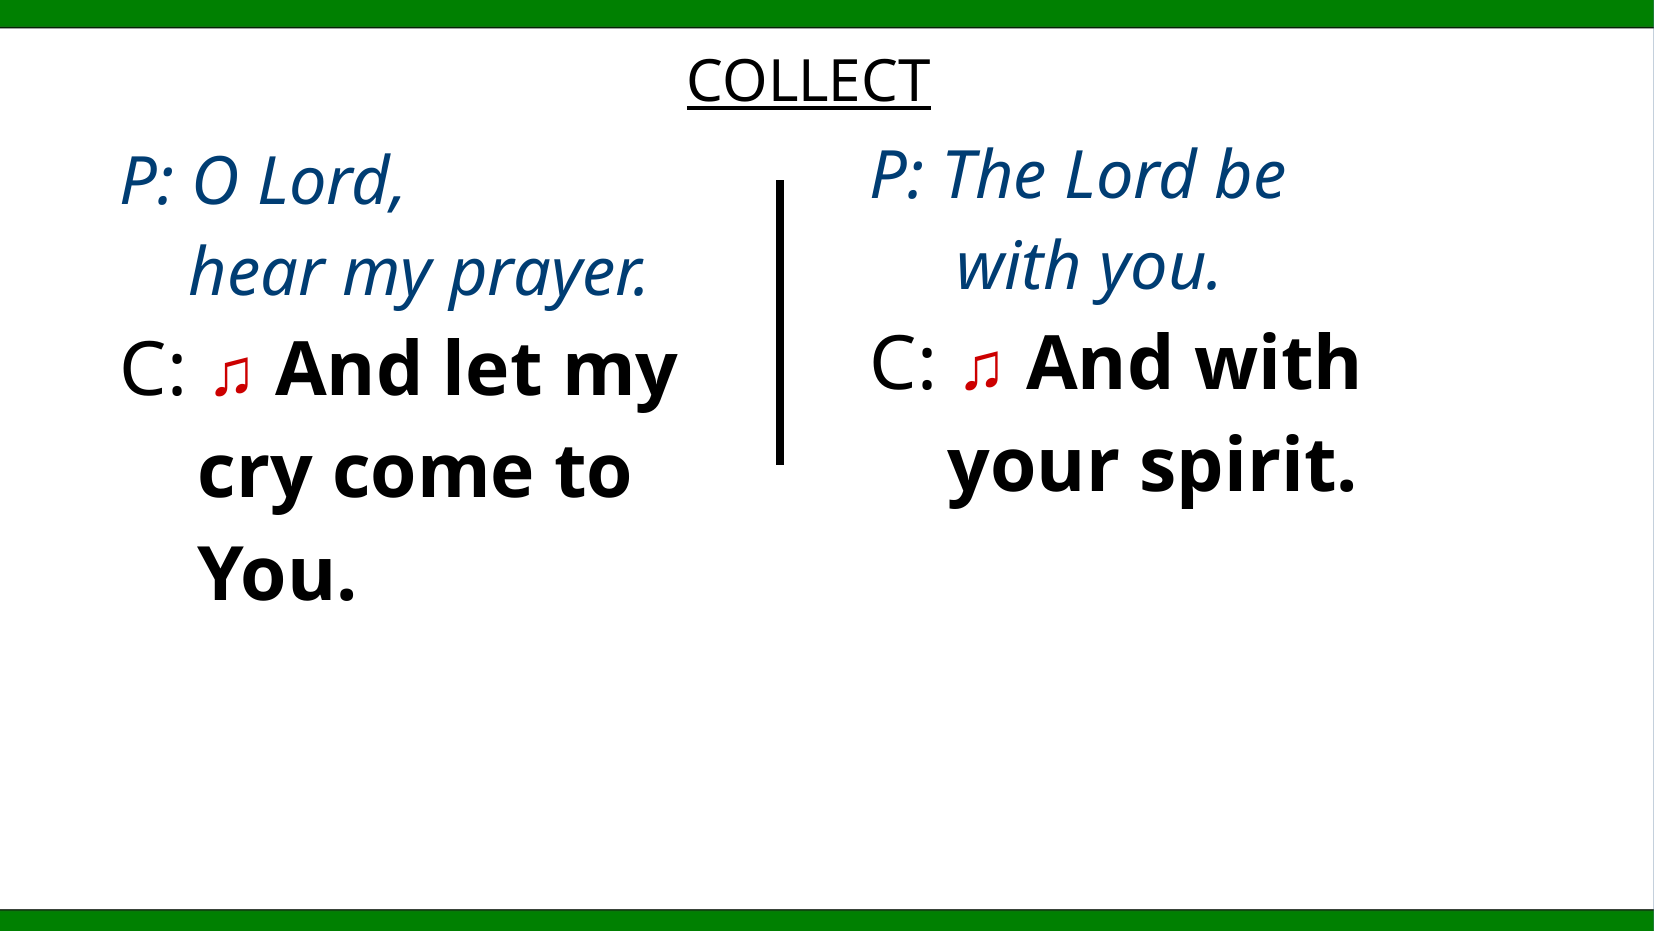

COLLECT
P: The Lord be
 with you.
C: ♫ And with
 your spirit.
P: O Lord,
 hear my prayer.
C: ♫ And let my
 cry come to
 You.